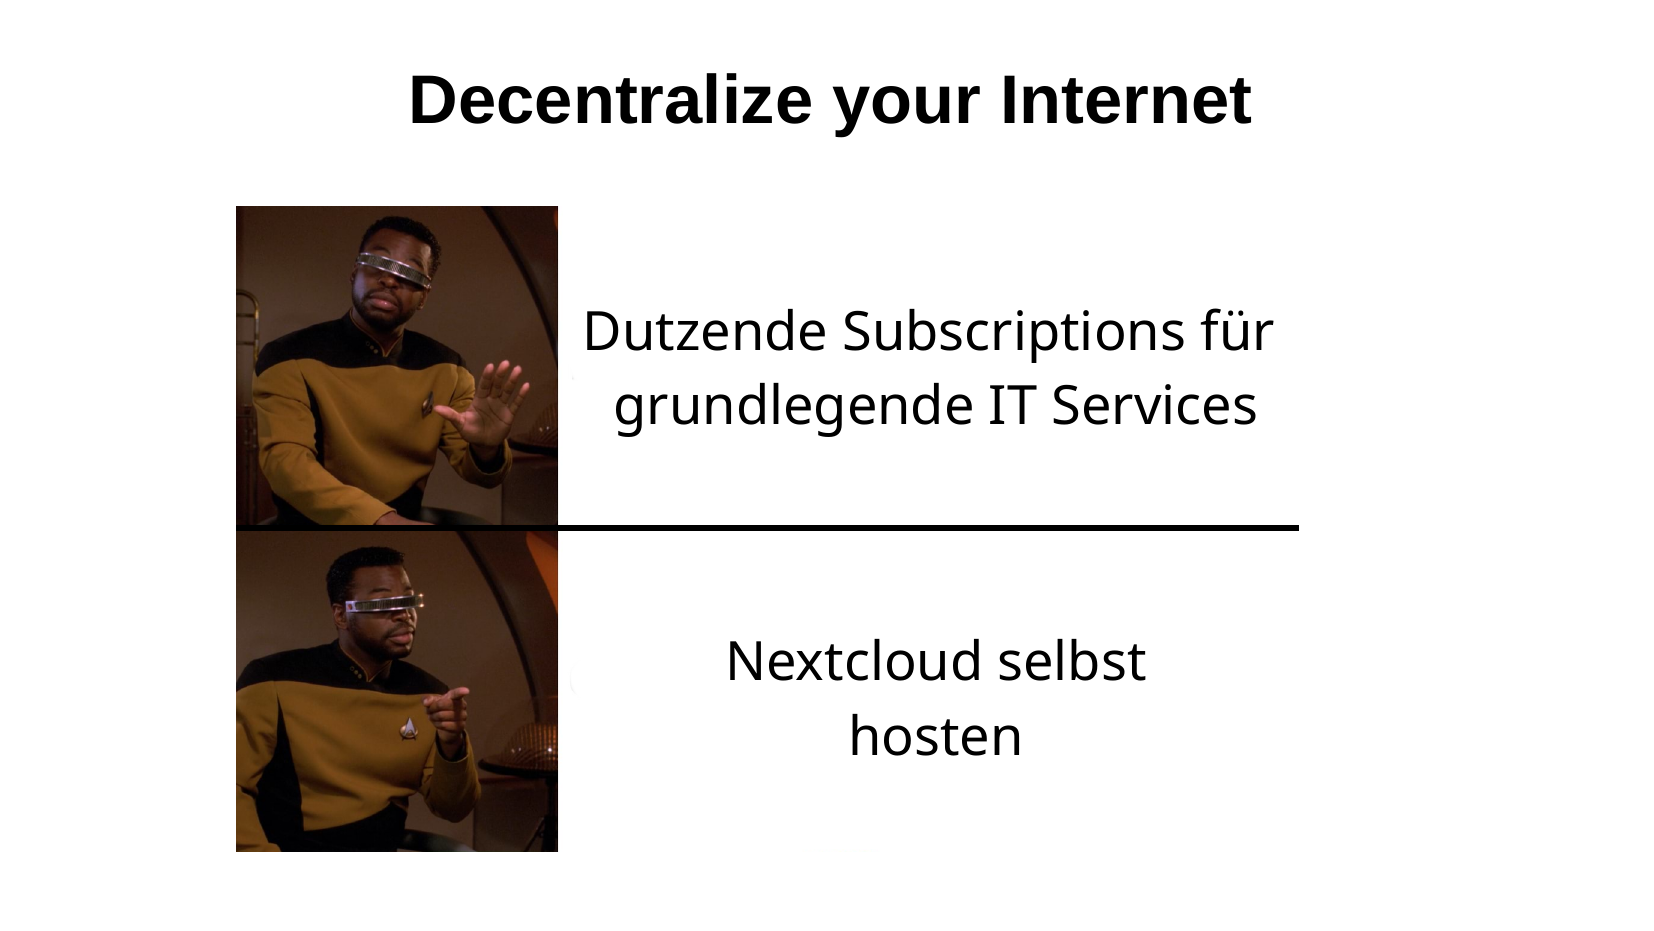

# Decentralize your Internet
Dutzende Subscriptions für
grundlegende IT Services
Nextcloud selbst
hosten